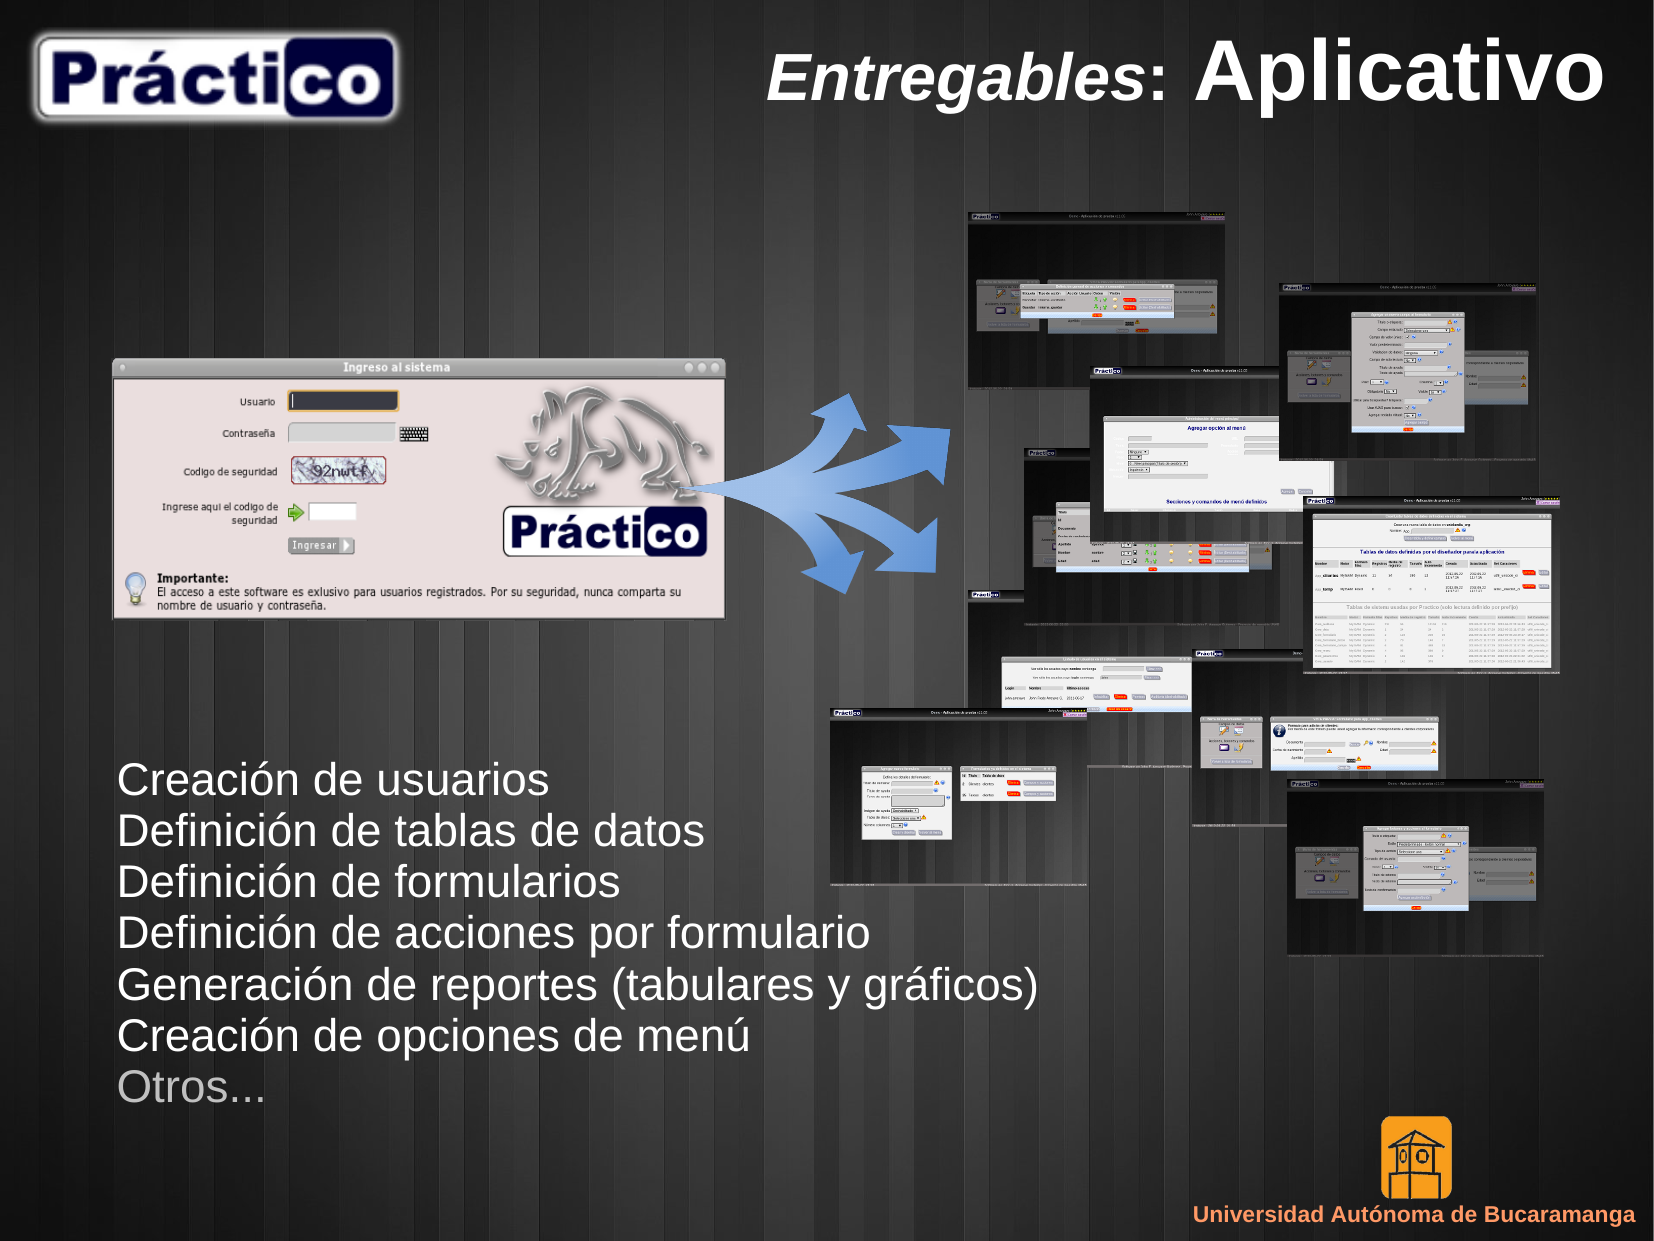

# Entregables: Aplicativo
Creación de usuarios
Definición de tablas de datos
Definición de formularios
Definición de acciones por formulario
Generación de reportes (tabulares y gráficos)
Creación de opciones de menú
Otros...
Universidad Autónoma de Bucaramanga